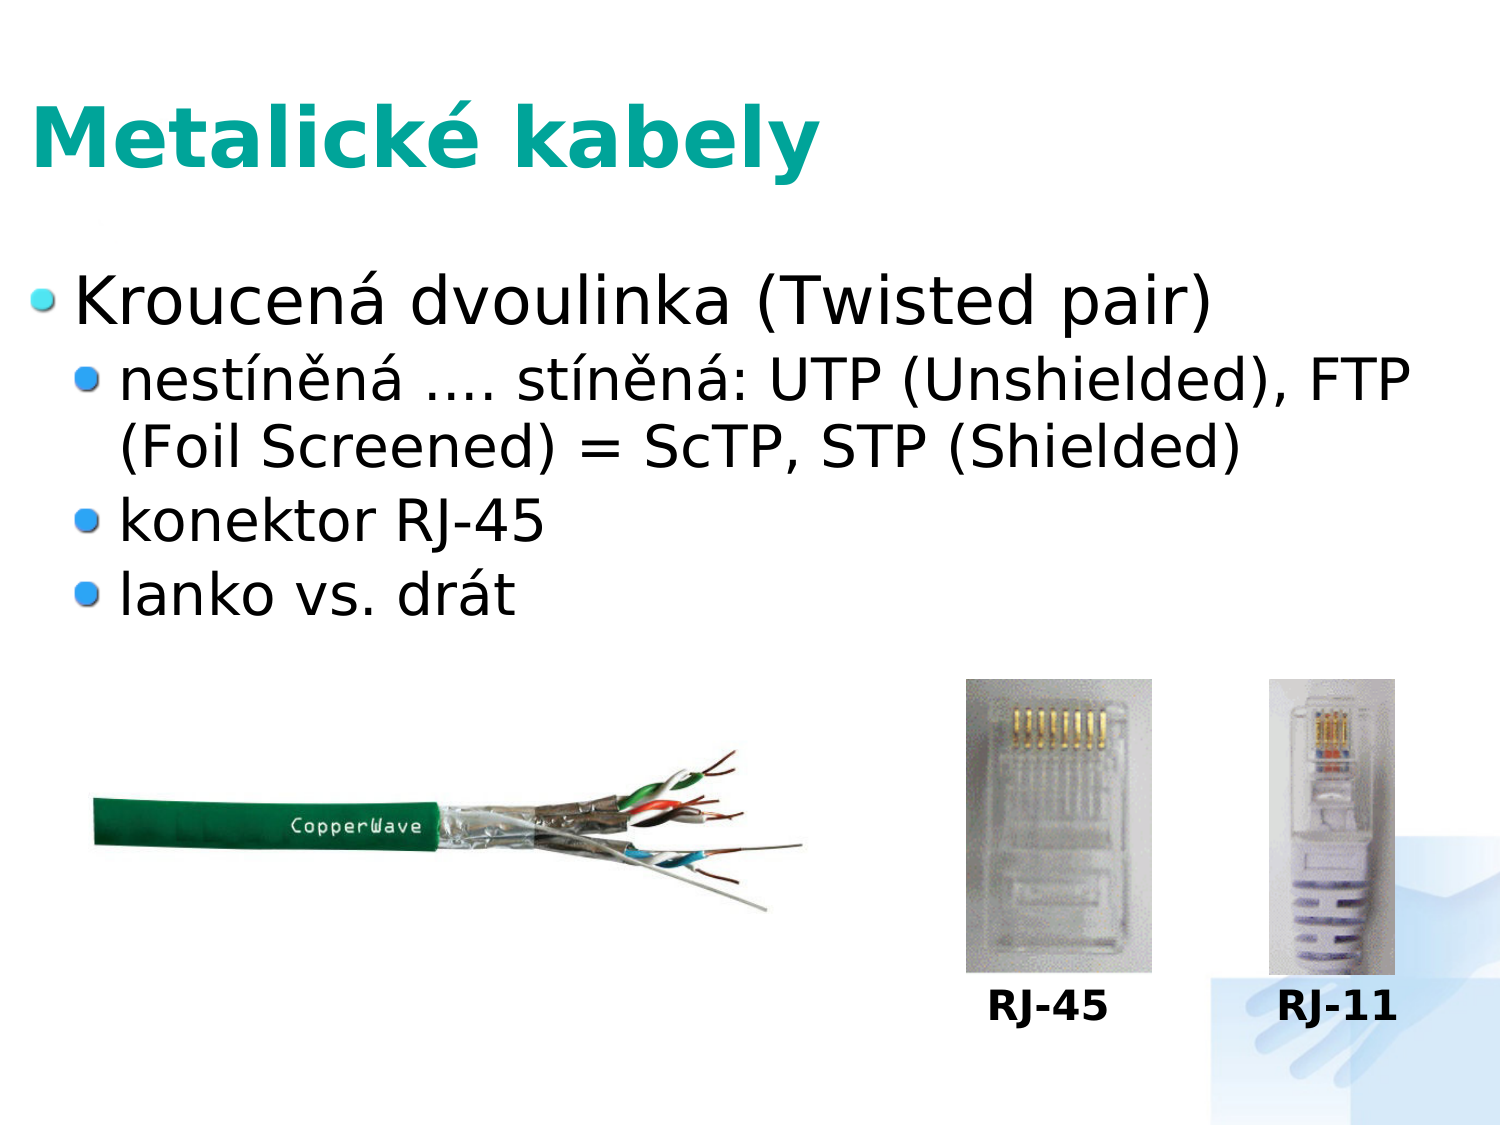

# Metalické kabely
Kroucená dvoulinka (Twisted pair)
nestíněná .... stíněná: UTP (Unshielded), FTP (Foil Screened) = ScTP, STP (Shielded)
konektor RJ-45
lanko vs. drát
RJ-45
RJ-11